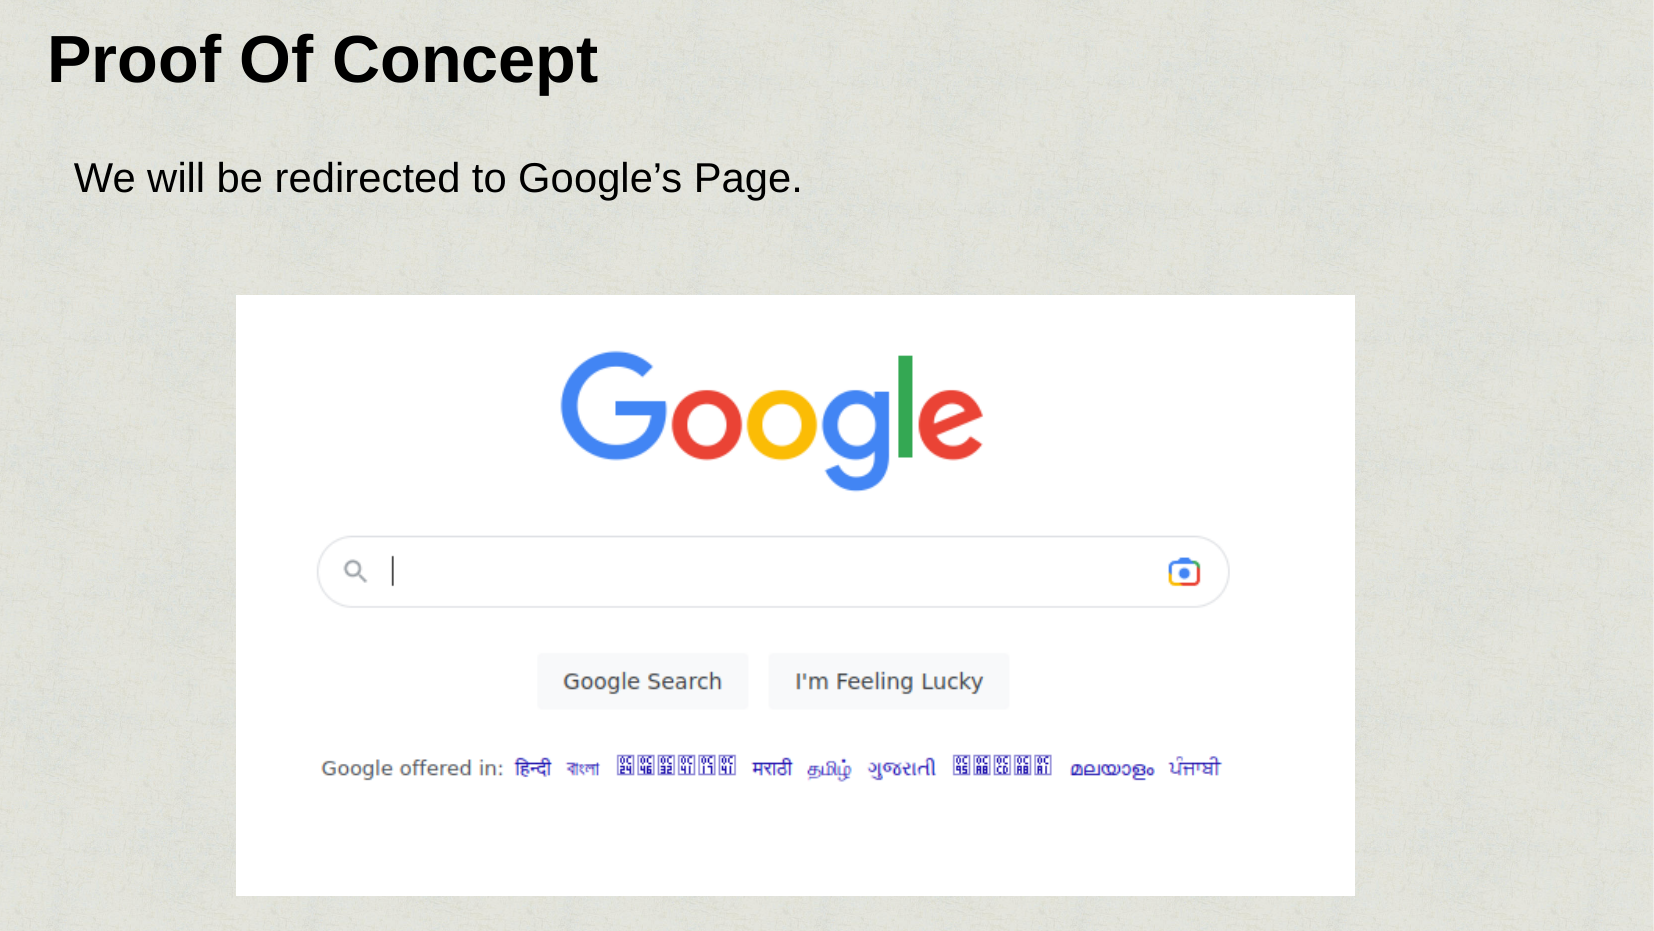

# Proof Of Concept
We will be redirected to Google’s Page.